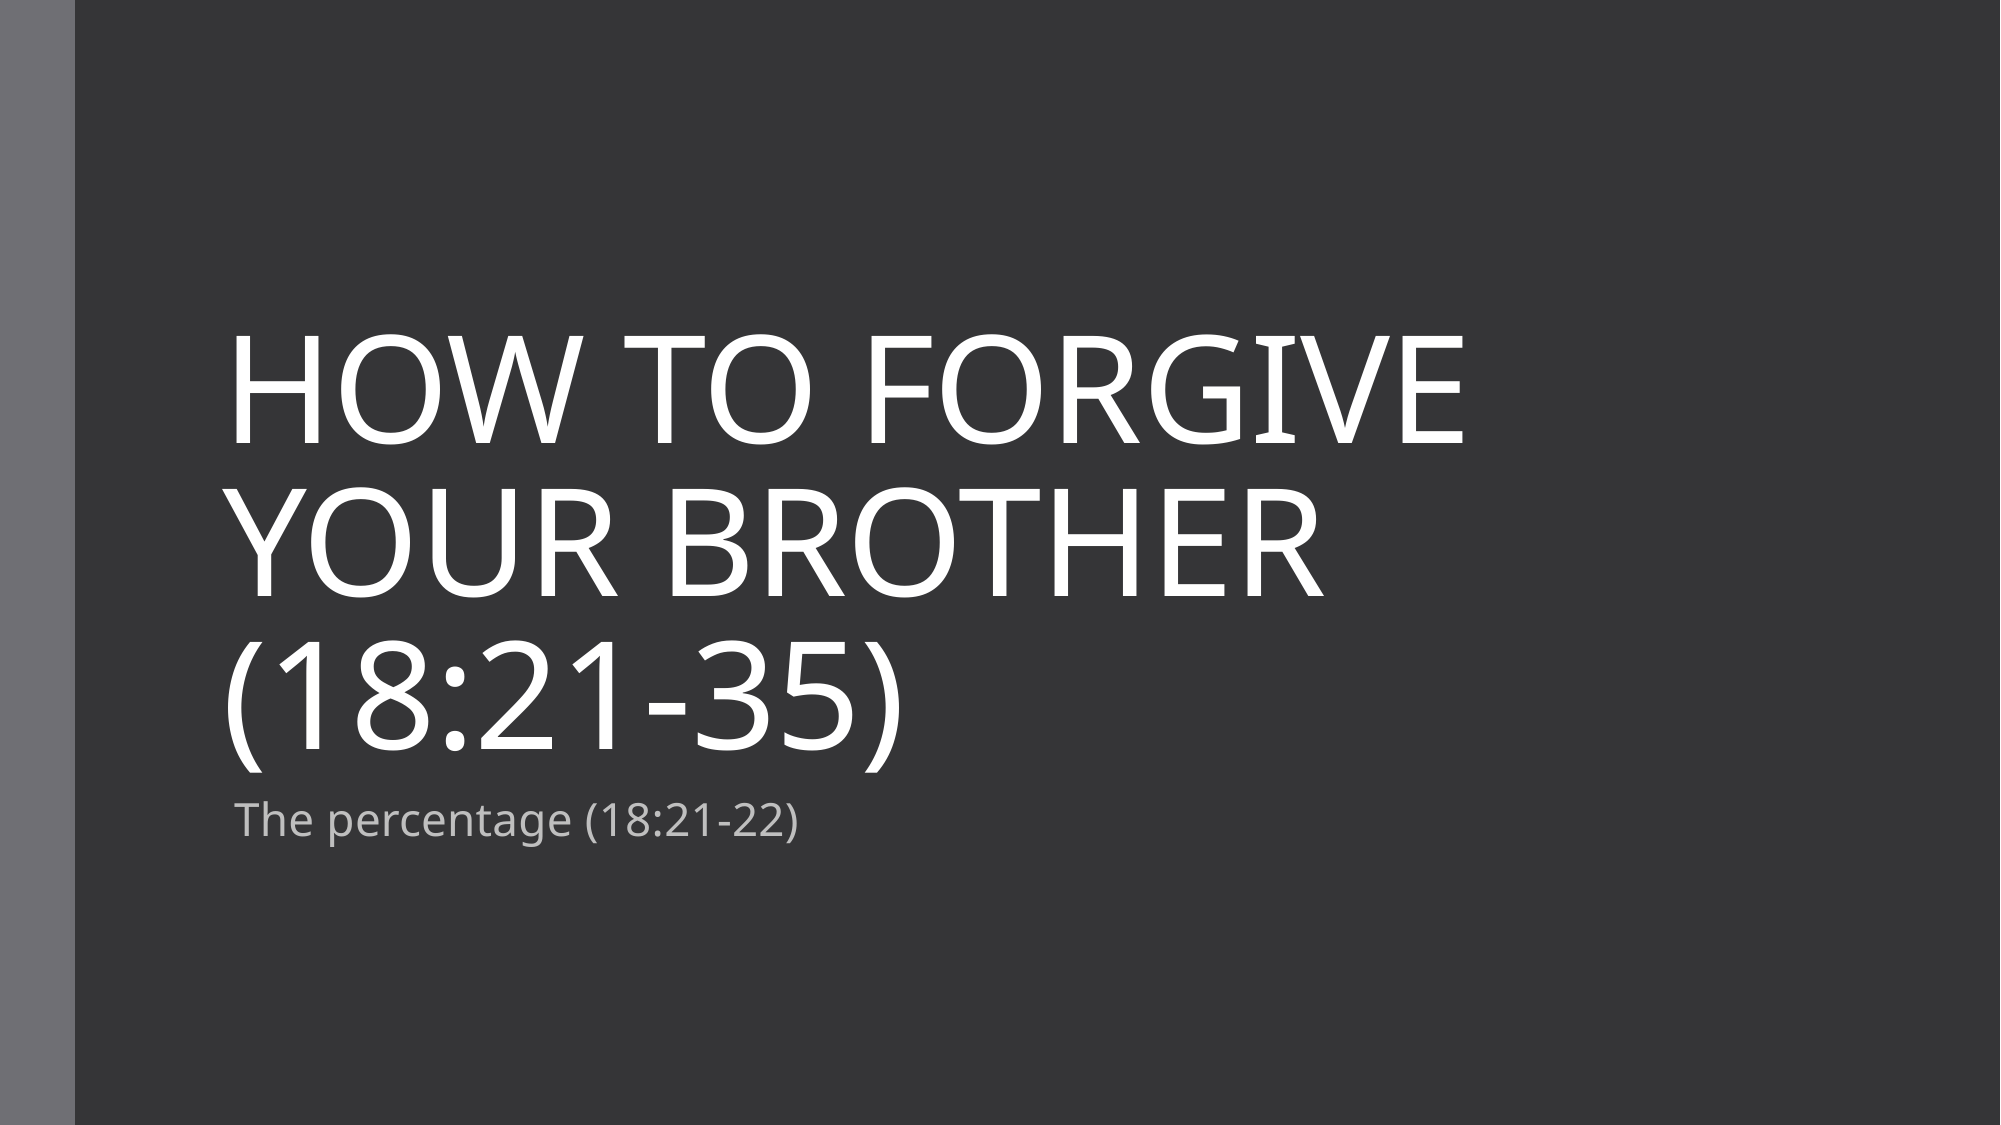

# HOW TO FORGIVE YOUR BROTHER (18:21-35)
 The percentage (18:21-22)